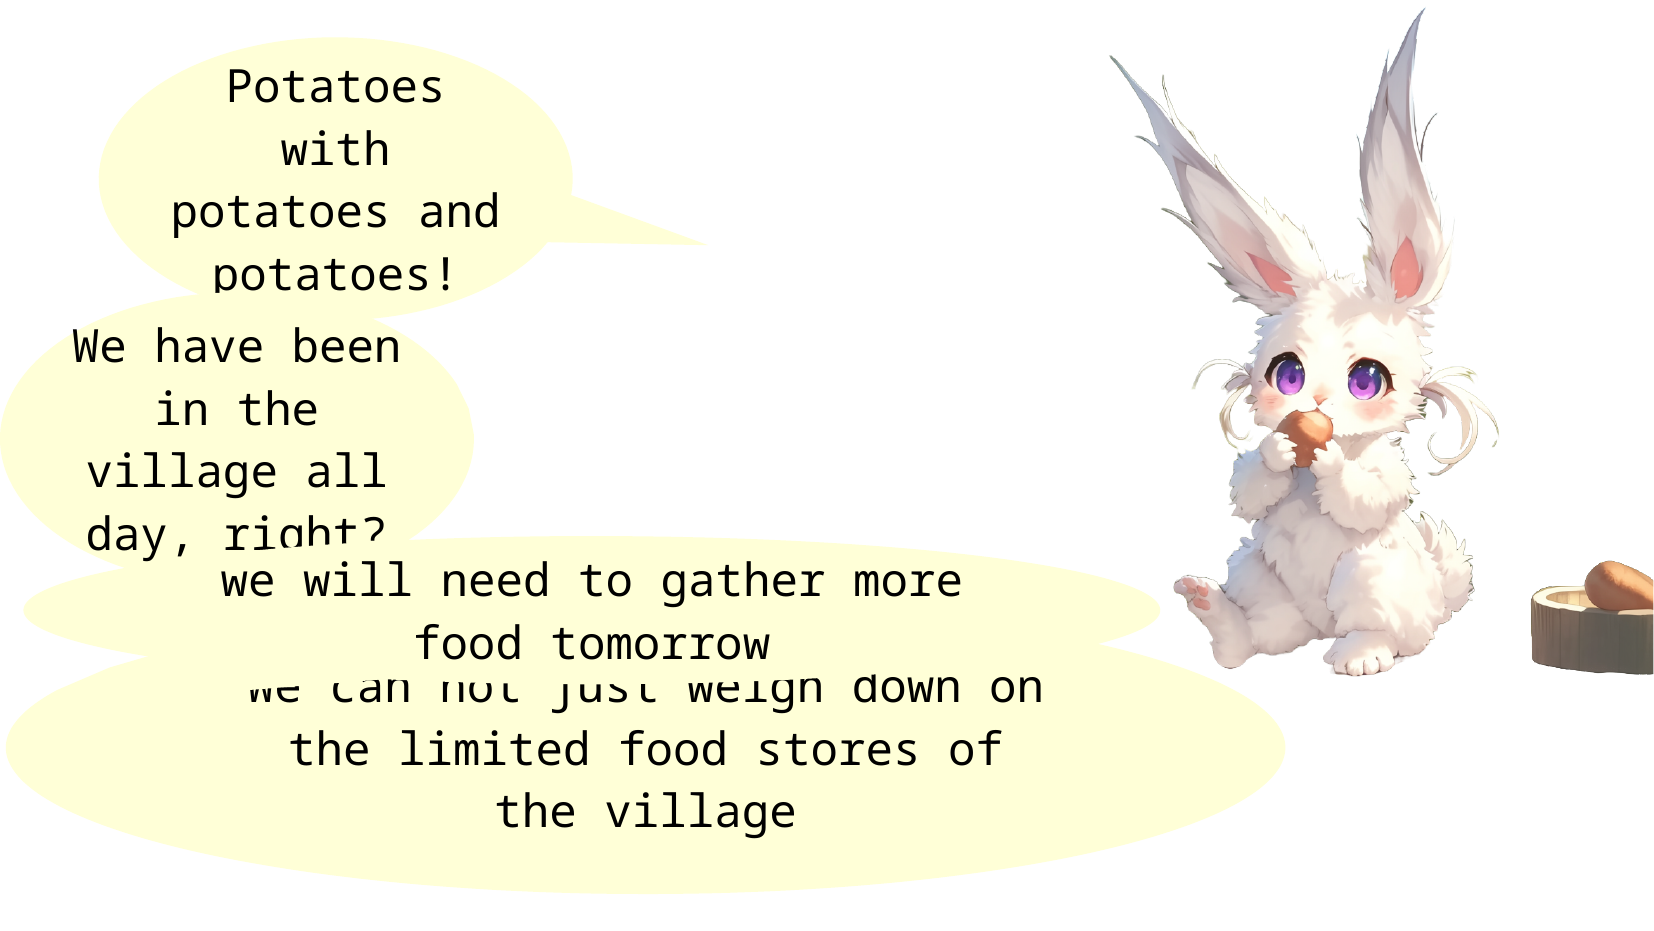

Potatoes with potatoes and potatoes!
We have been in the village all day, right?
we will need to gather more
food tomorrow
We can not just weigh down on
the limited food stores of
the village